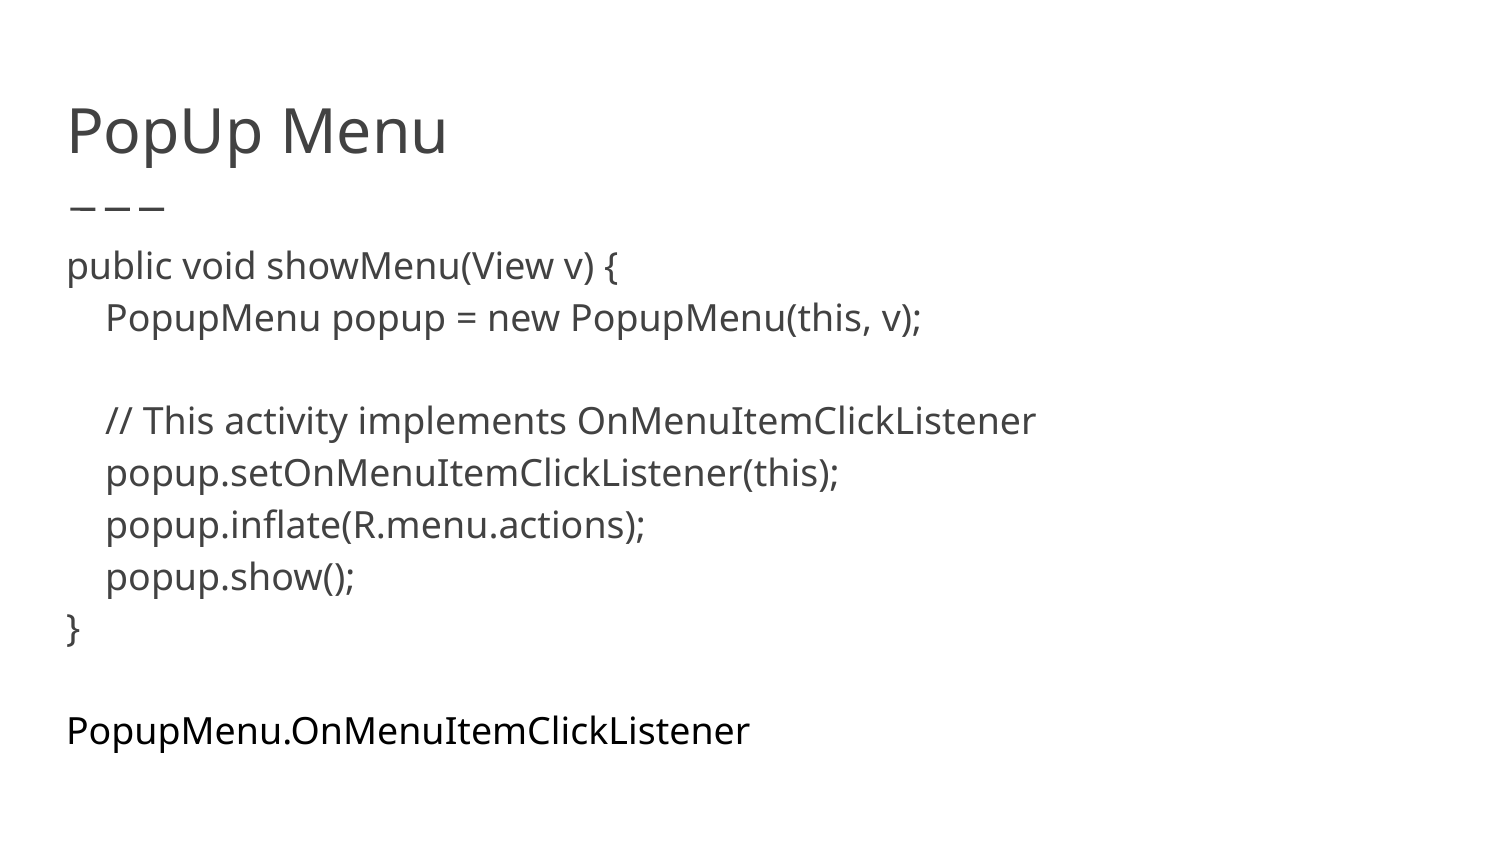

# PopUp Menu
public void showMenu(View v) {
 PopupMenu popup = new PopupMenu(this, v);
 // This activity implements OnMenuItemClickListener
 popup.setOnMenuItemClickListener(this);
 popup.inflate(R.menu.actions);
 popup.show();
}
PopupMenu.OnMenuItemClickListener